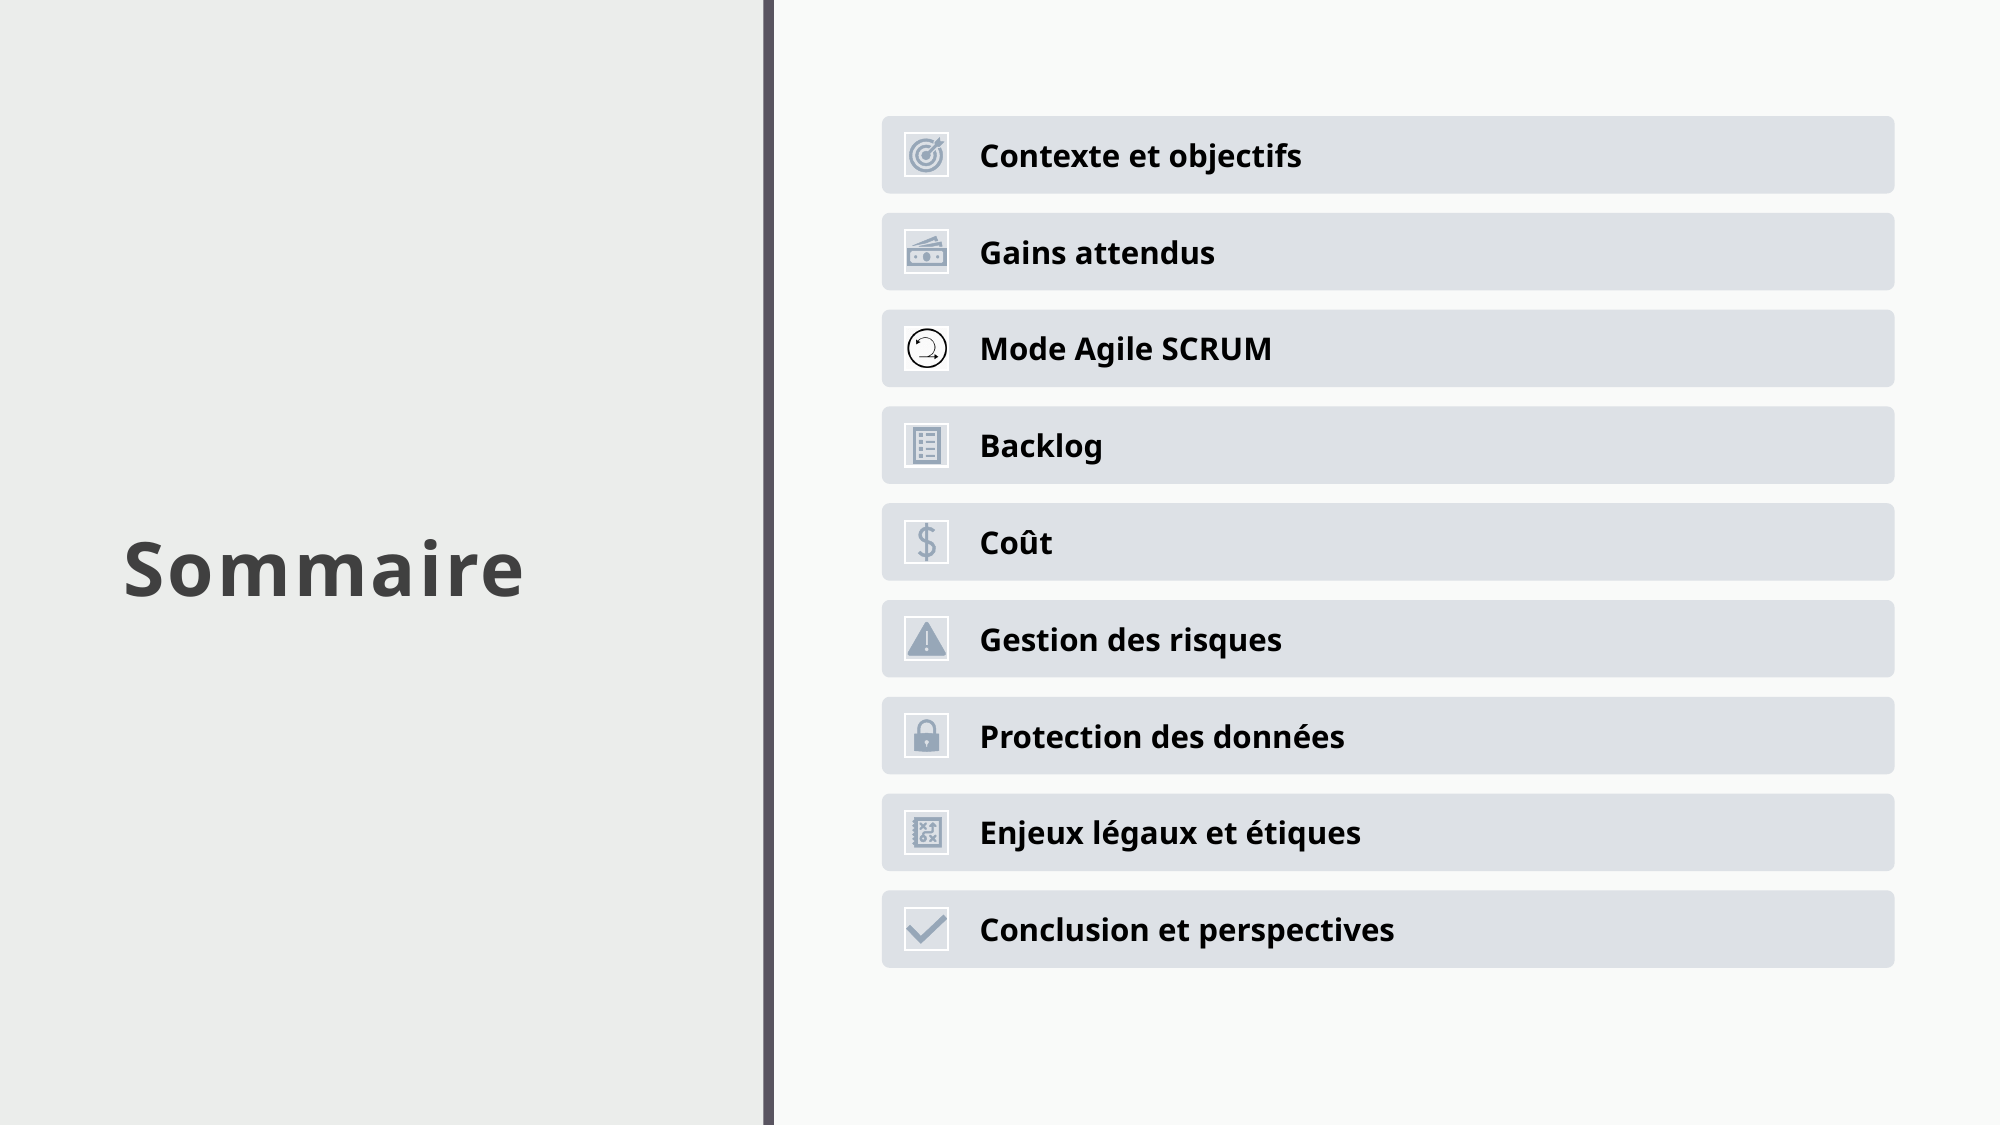

# Sommaire
Contexte et objectifs
Gains attendus
Mode Agile SCRUM
Backlog
Coût
Gestion des risques
Protection des données
Enjeux légaux et étiques
Conclusion et perspectives